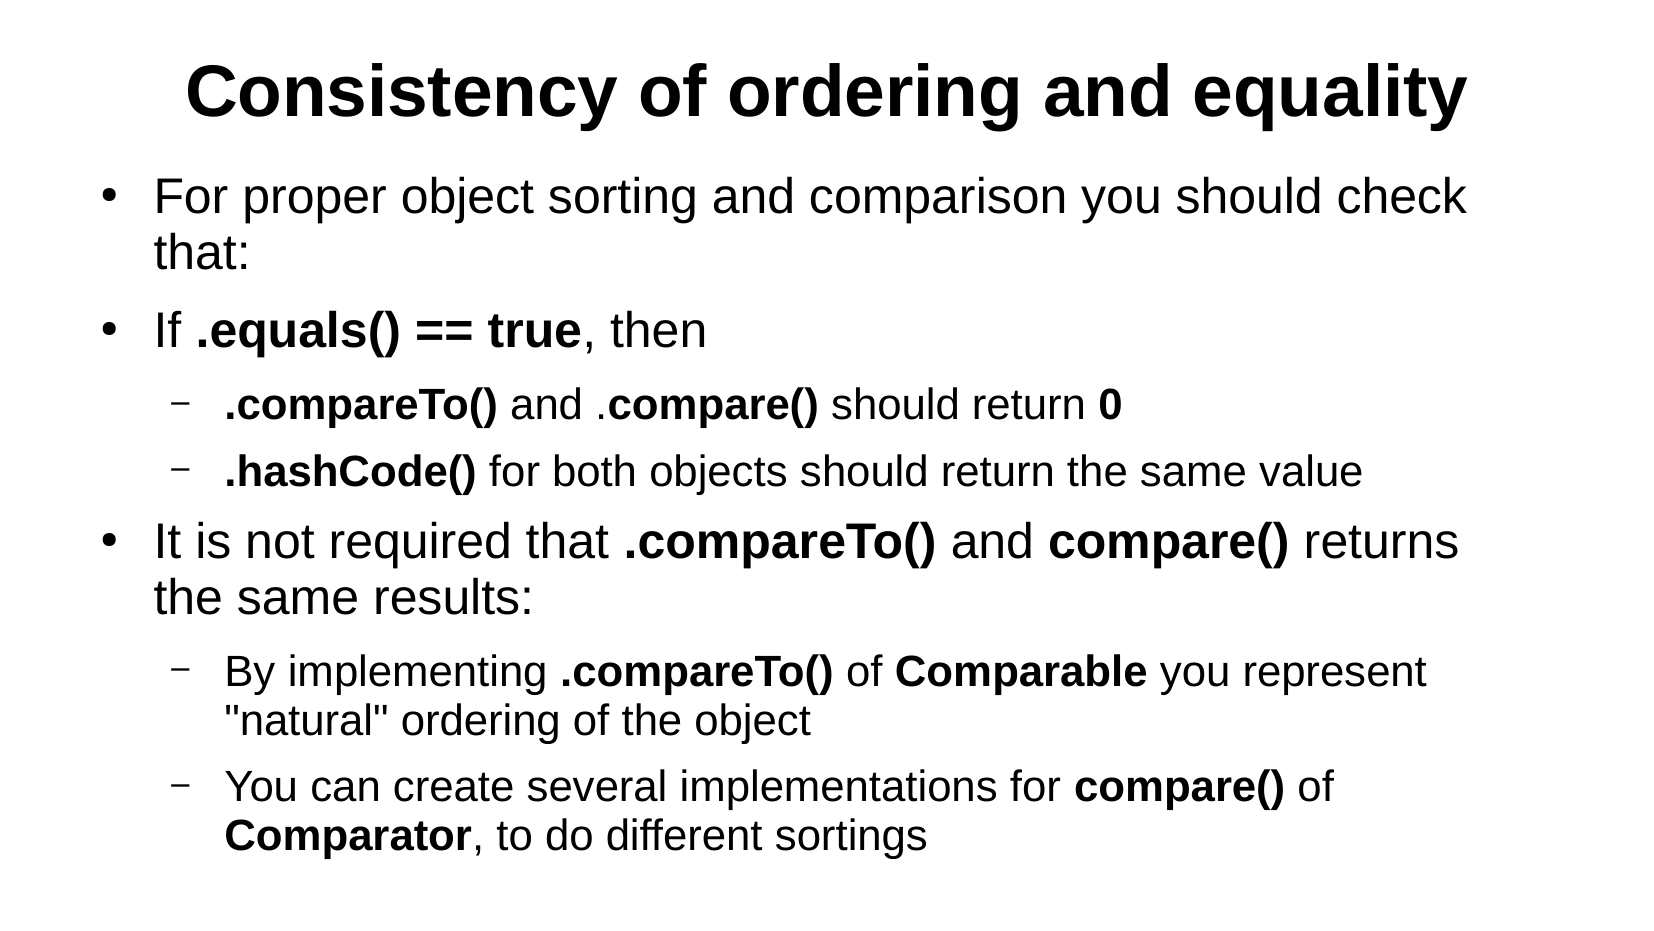

# Consistency of ordering and equality
For proper object sorting and comparison you should check that:
If .equals() == true, then
.compareTo() and .compare() should return 0
.hashCode() for both objects should return the same value
It is not required that .compareTo() and compare() returns the same results:
By implementing .compareTo() of Comparable you represent "natural" ordering of the object
You can create several implementations for compare() of Comparator, to do different sortings